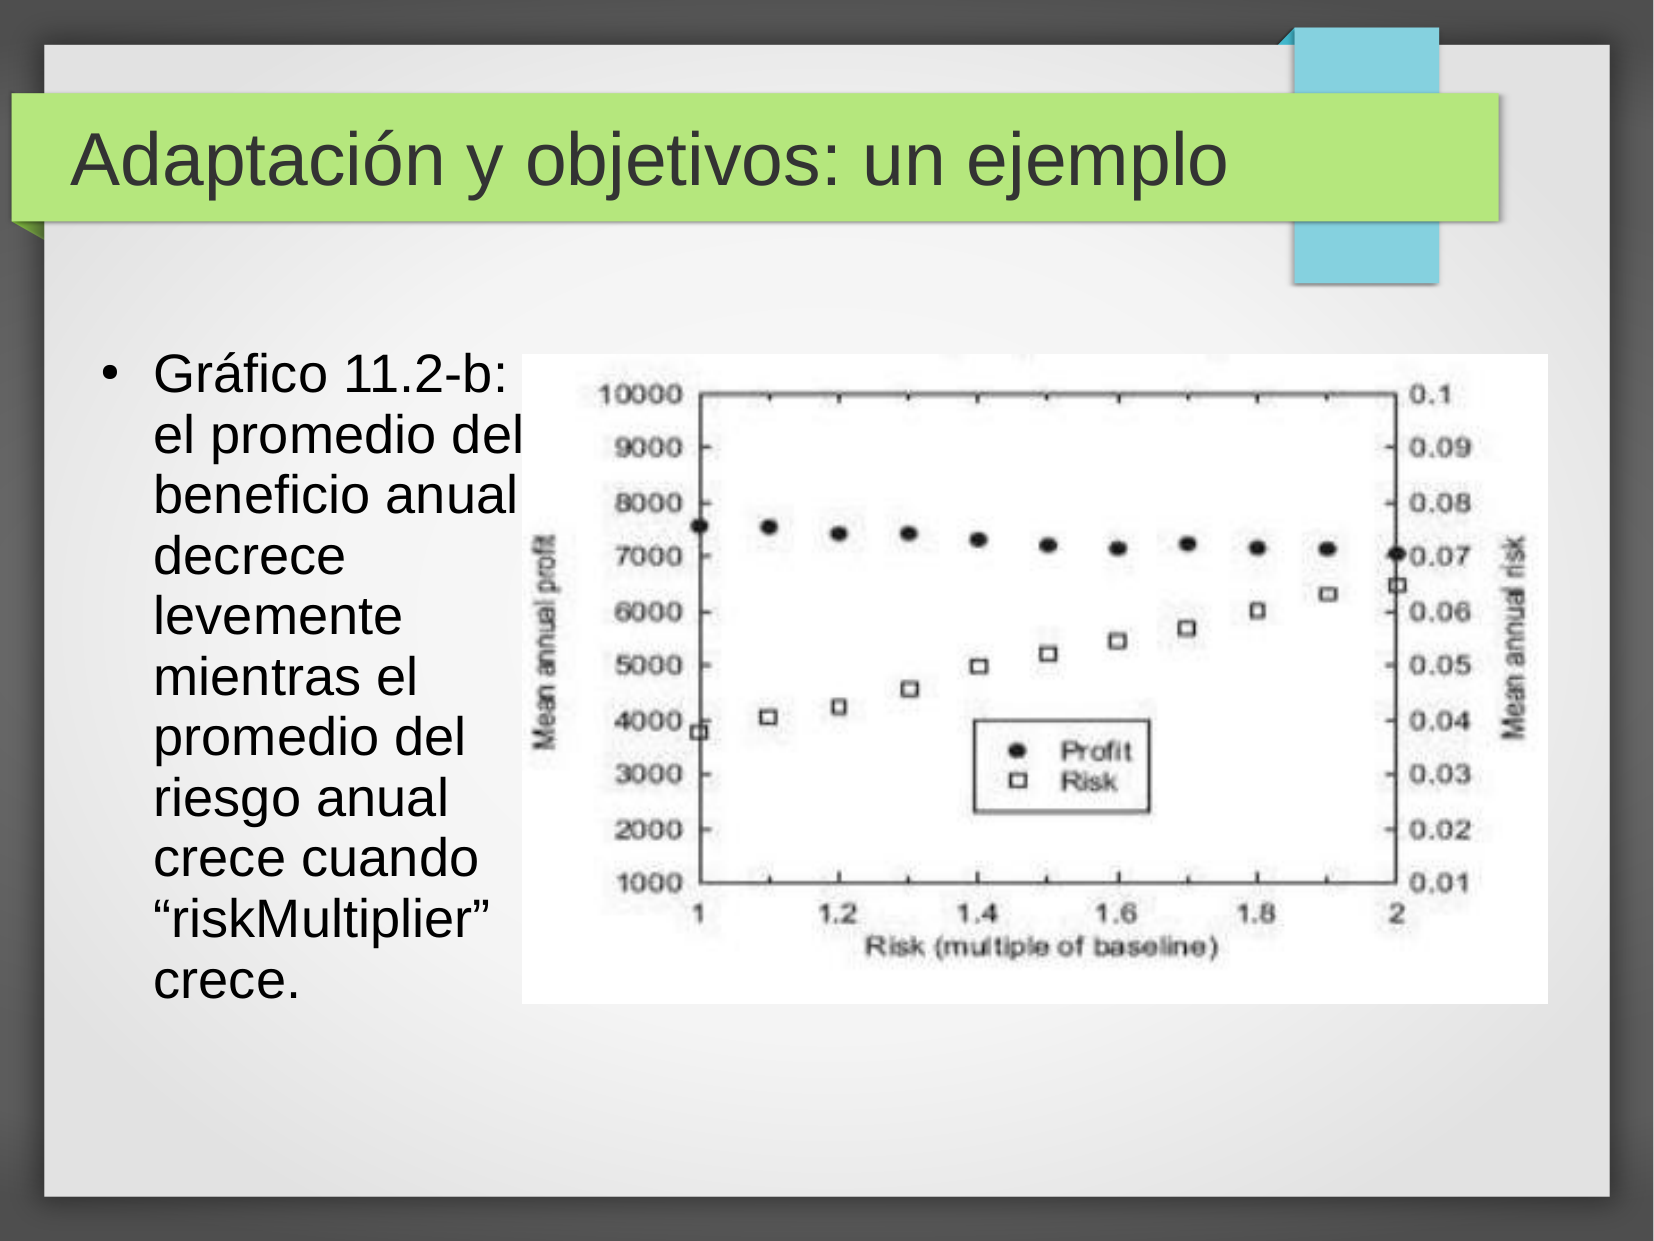

# Adaptación y objetivos: un ejemplo
Gráfico 11.2-b: el promedio del beneficio anual decrece levemente mientras el promedio del riesgo anual crece cuando “riskMultiplier” crece.